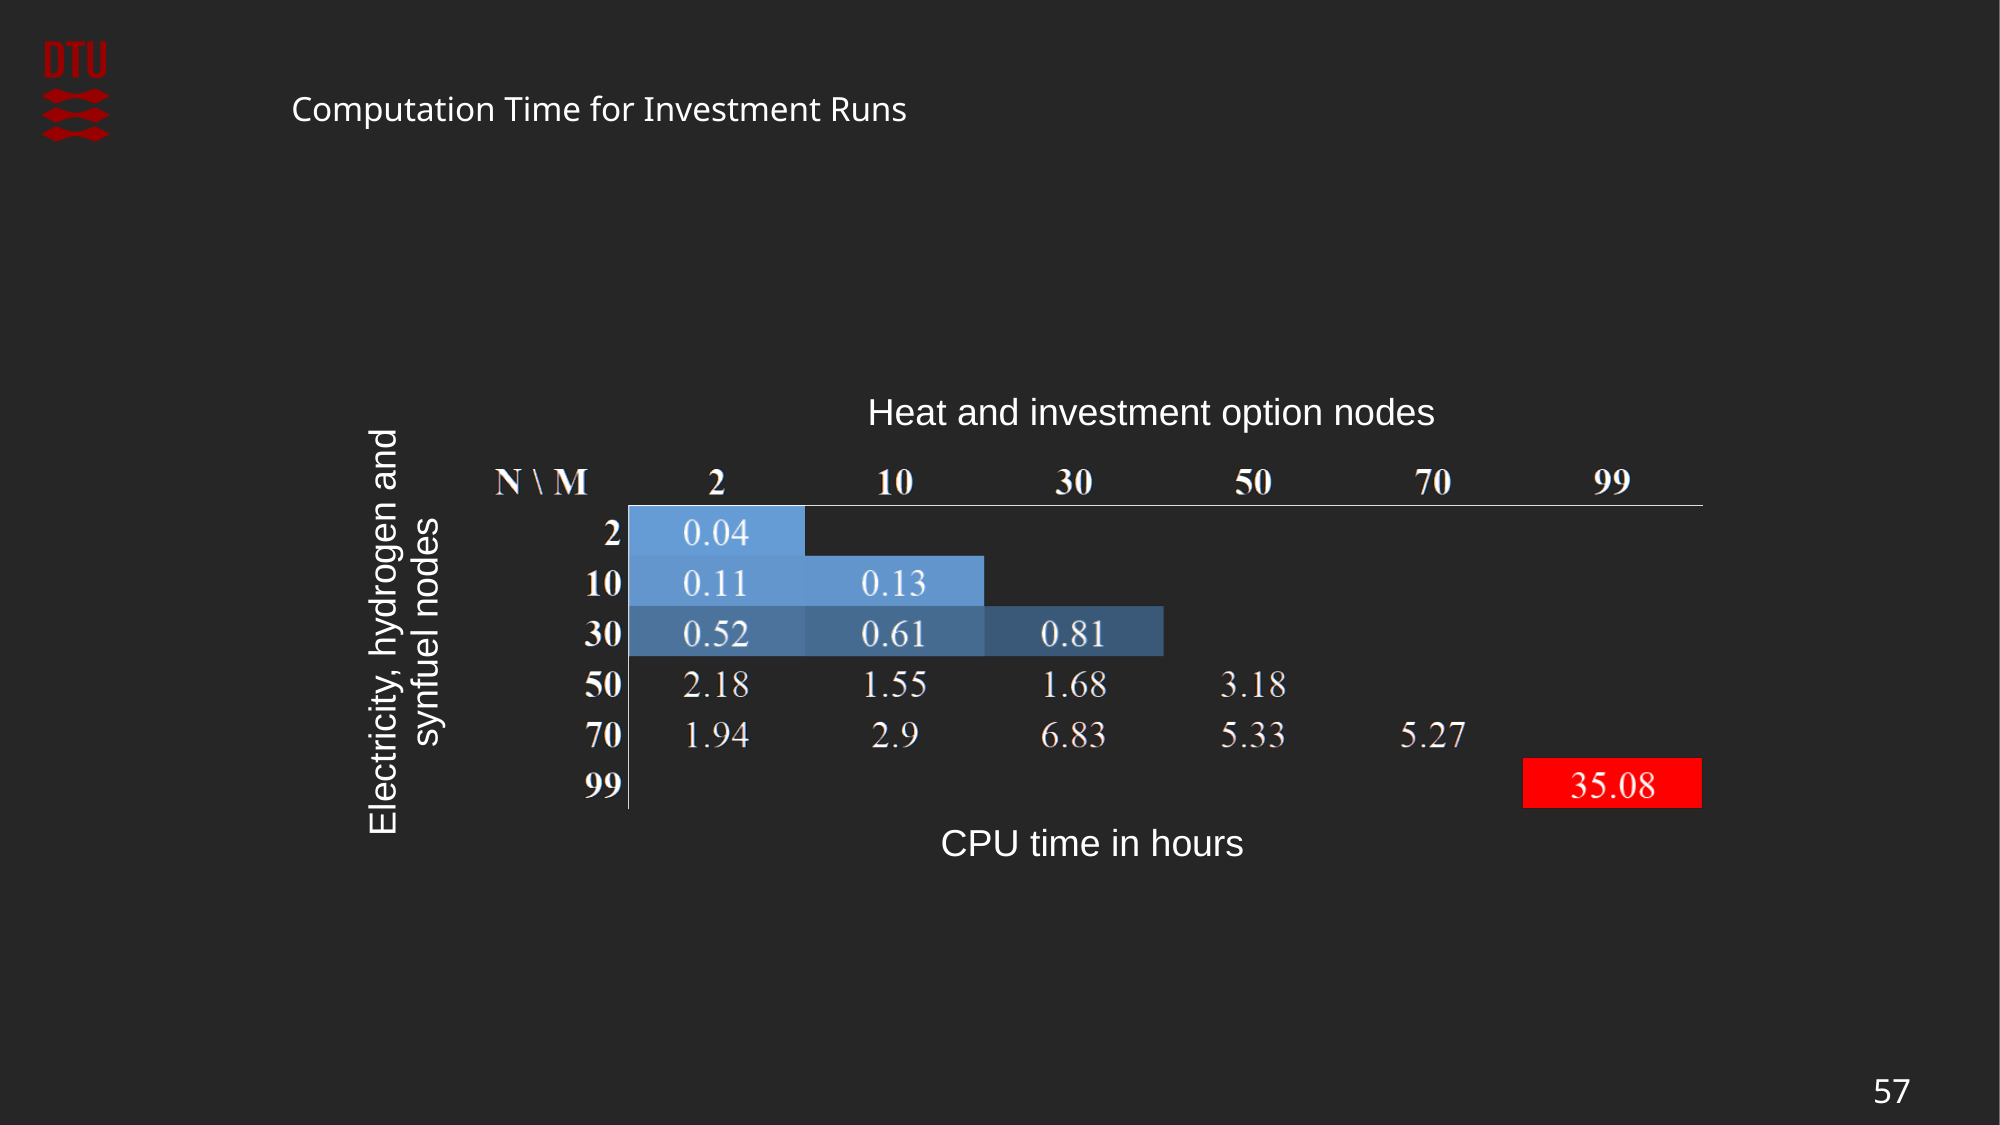

# Computation Time for Investment Runs
Heat and investment option nodes
Electricity, hydrogen and synfuel nodes
CPU time in hours